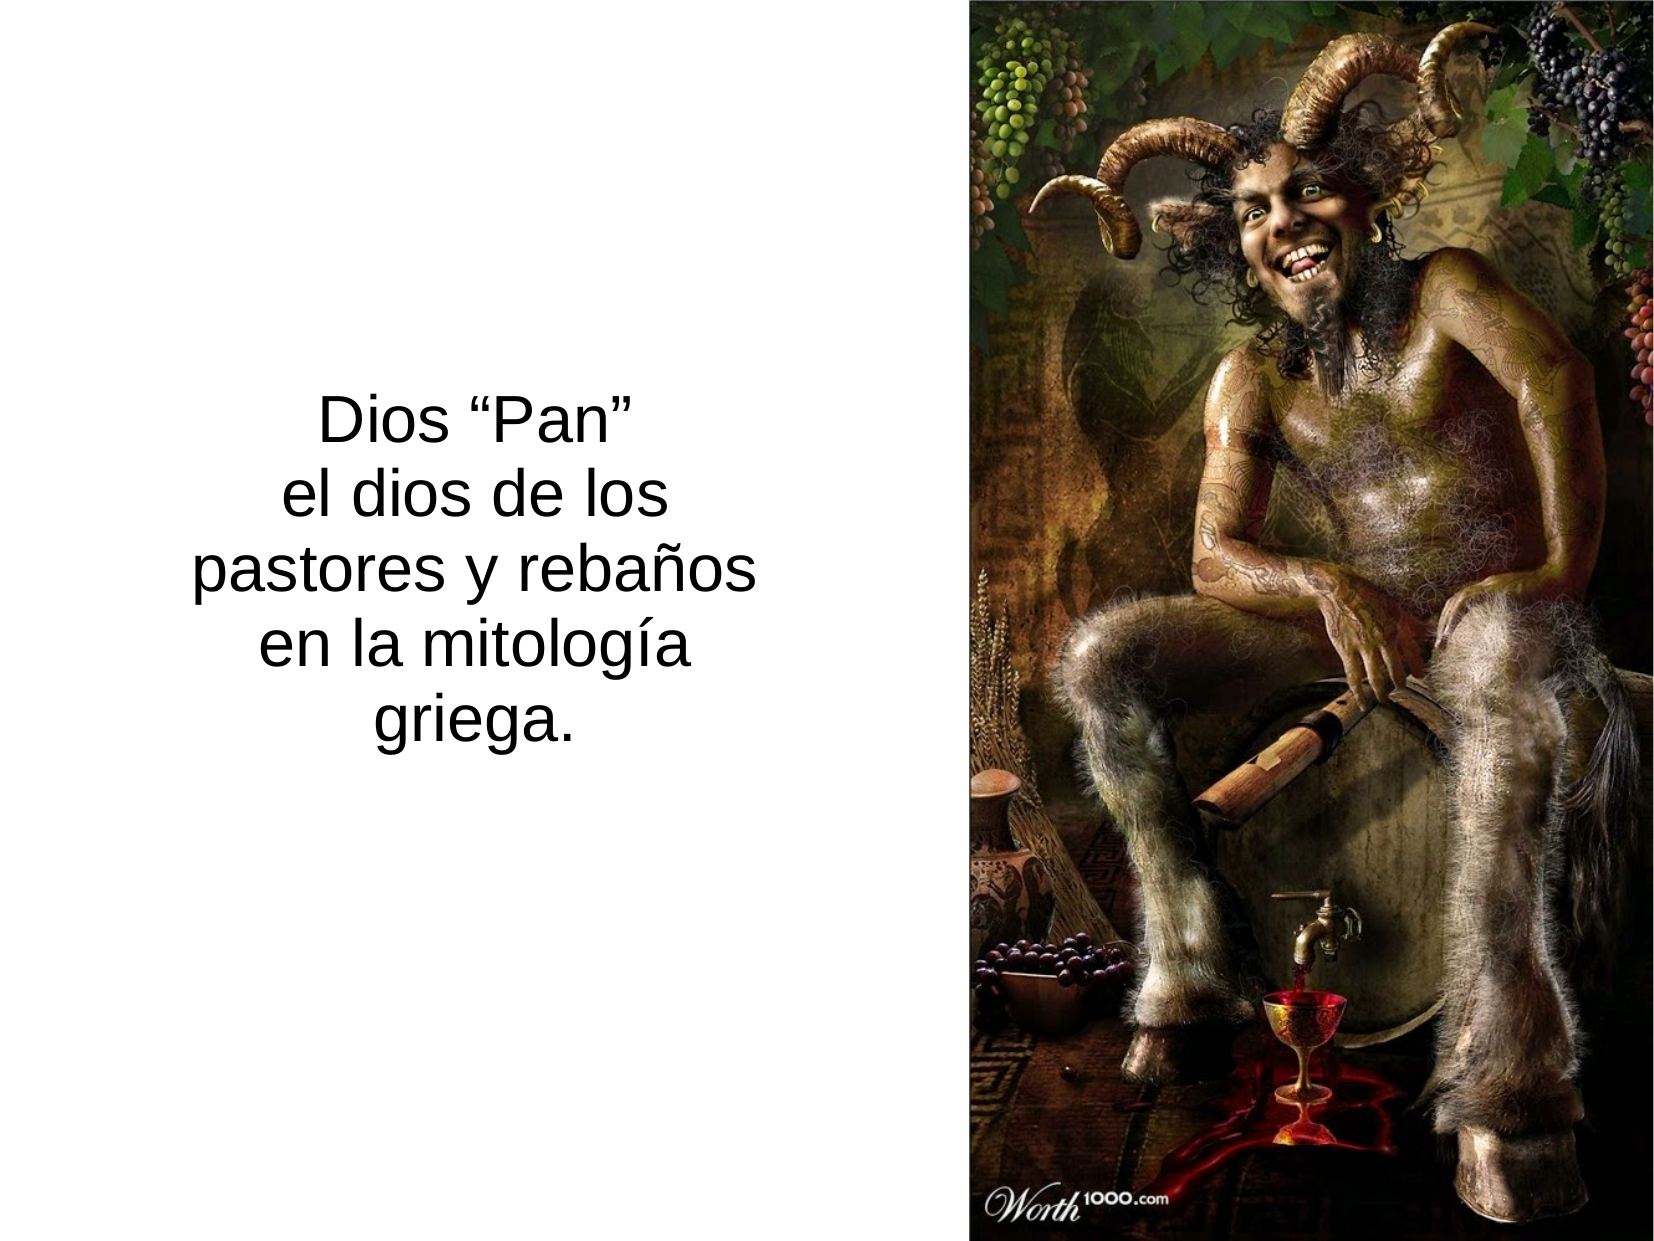

# Dios “Pan”
el dios de los pastores y rebaños en la mitología griega.